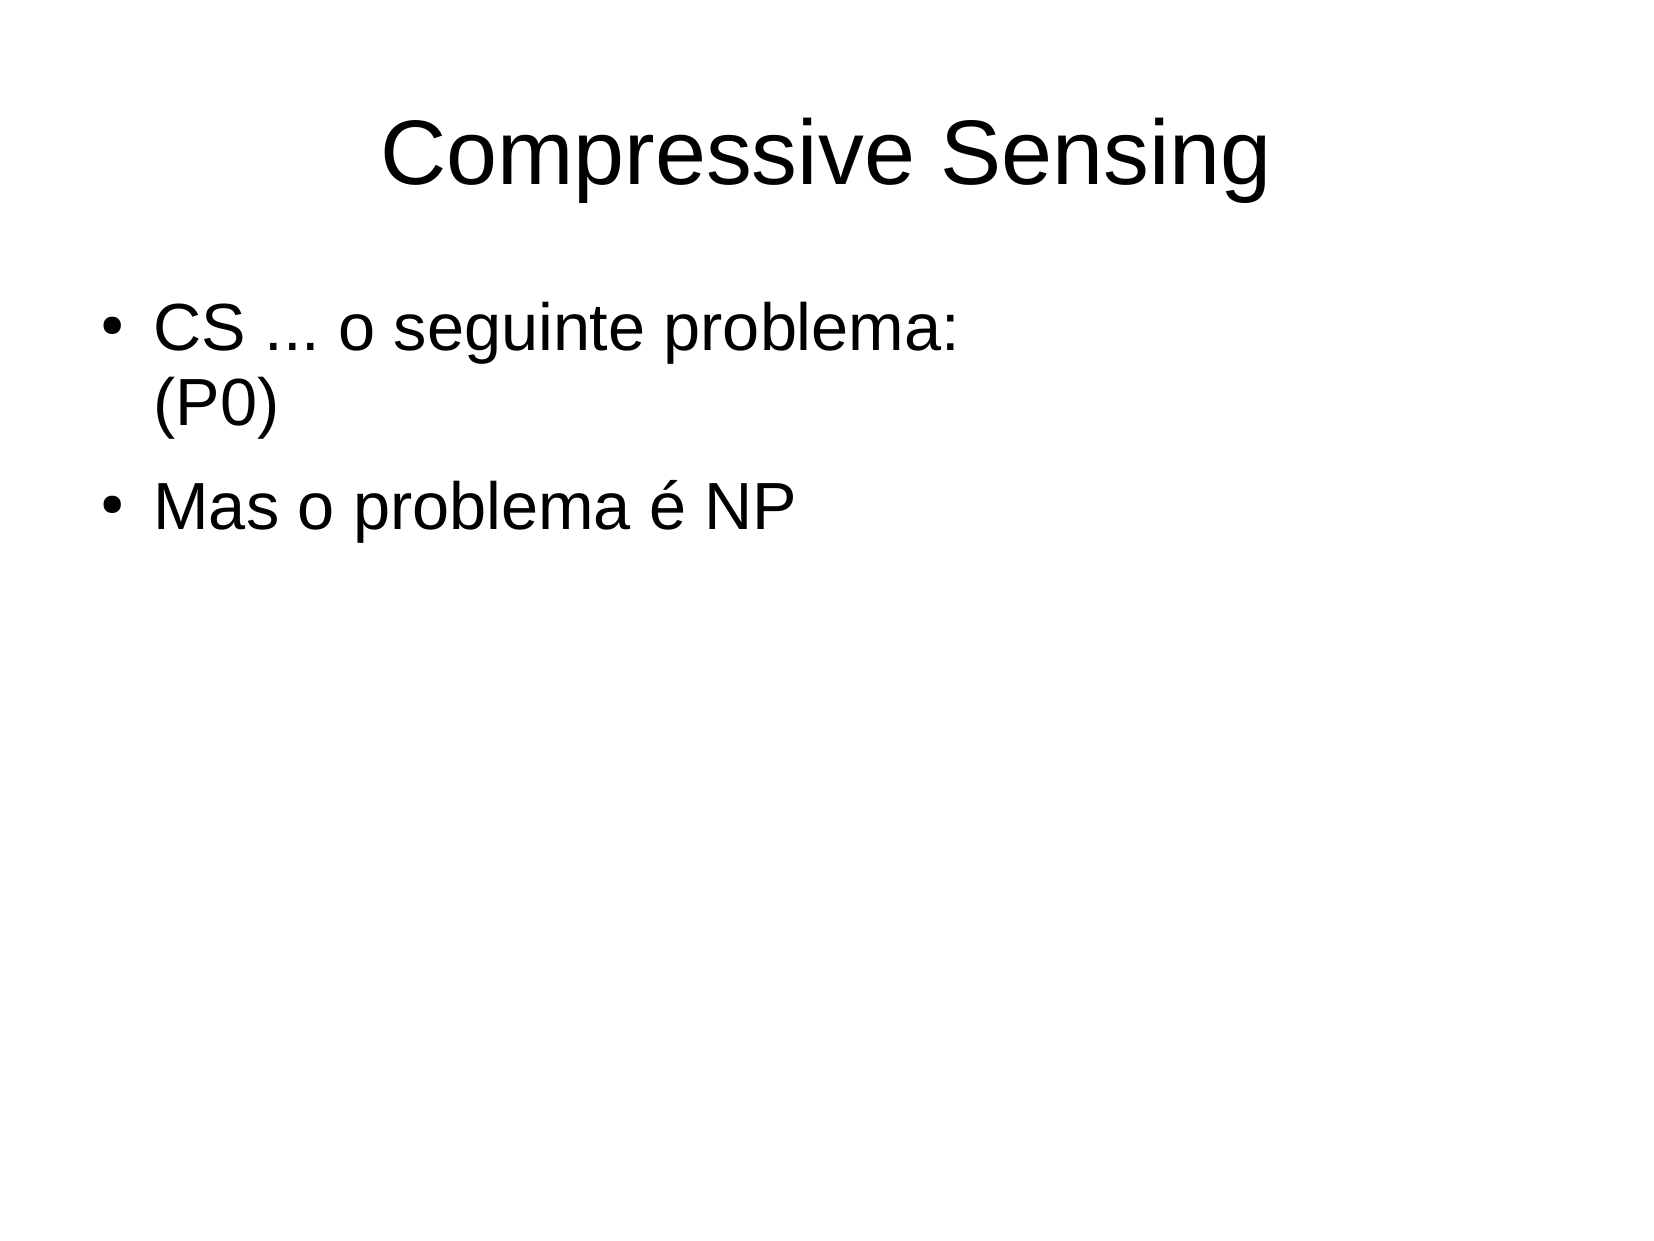

# Compressive Sensing
CS ... o seguinte problema:
(P0)
Mas o problema é NP